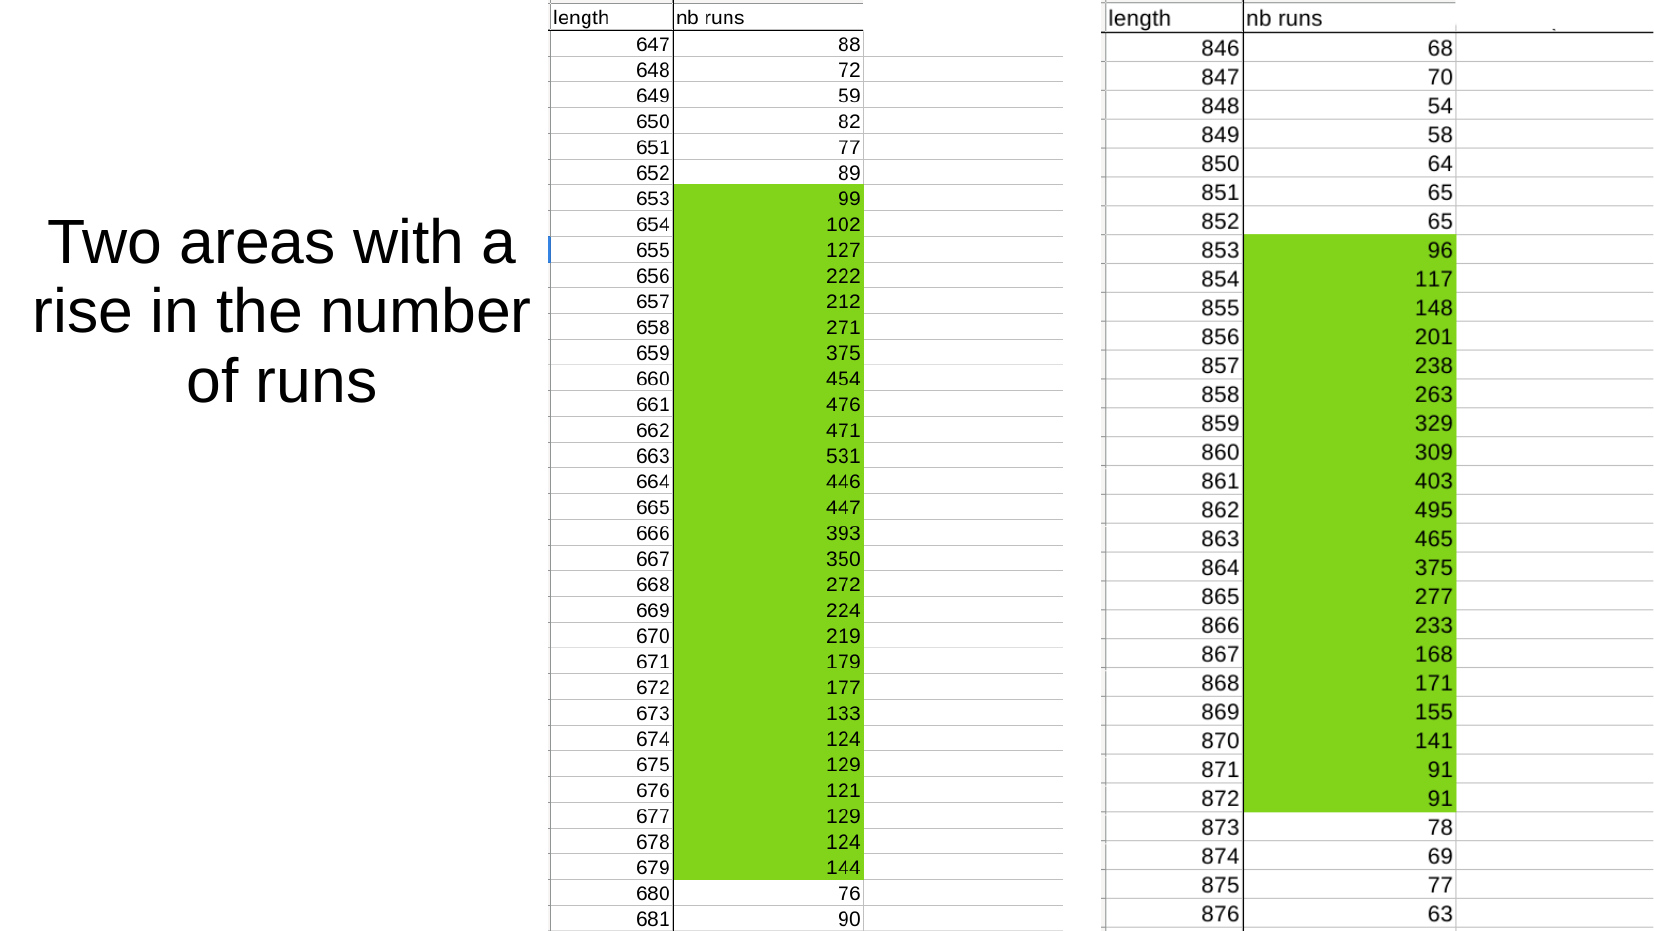

# Two areas with a rise in the number of runs